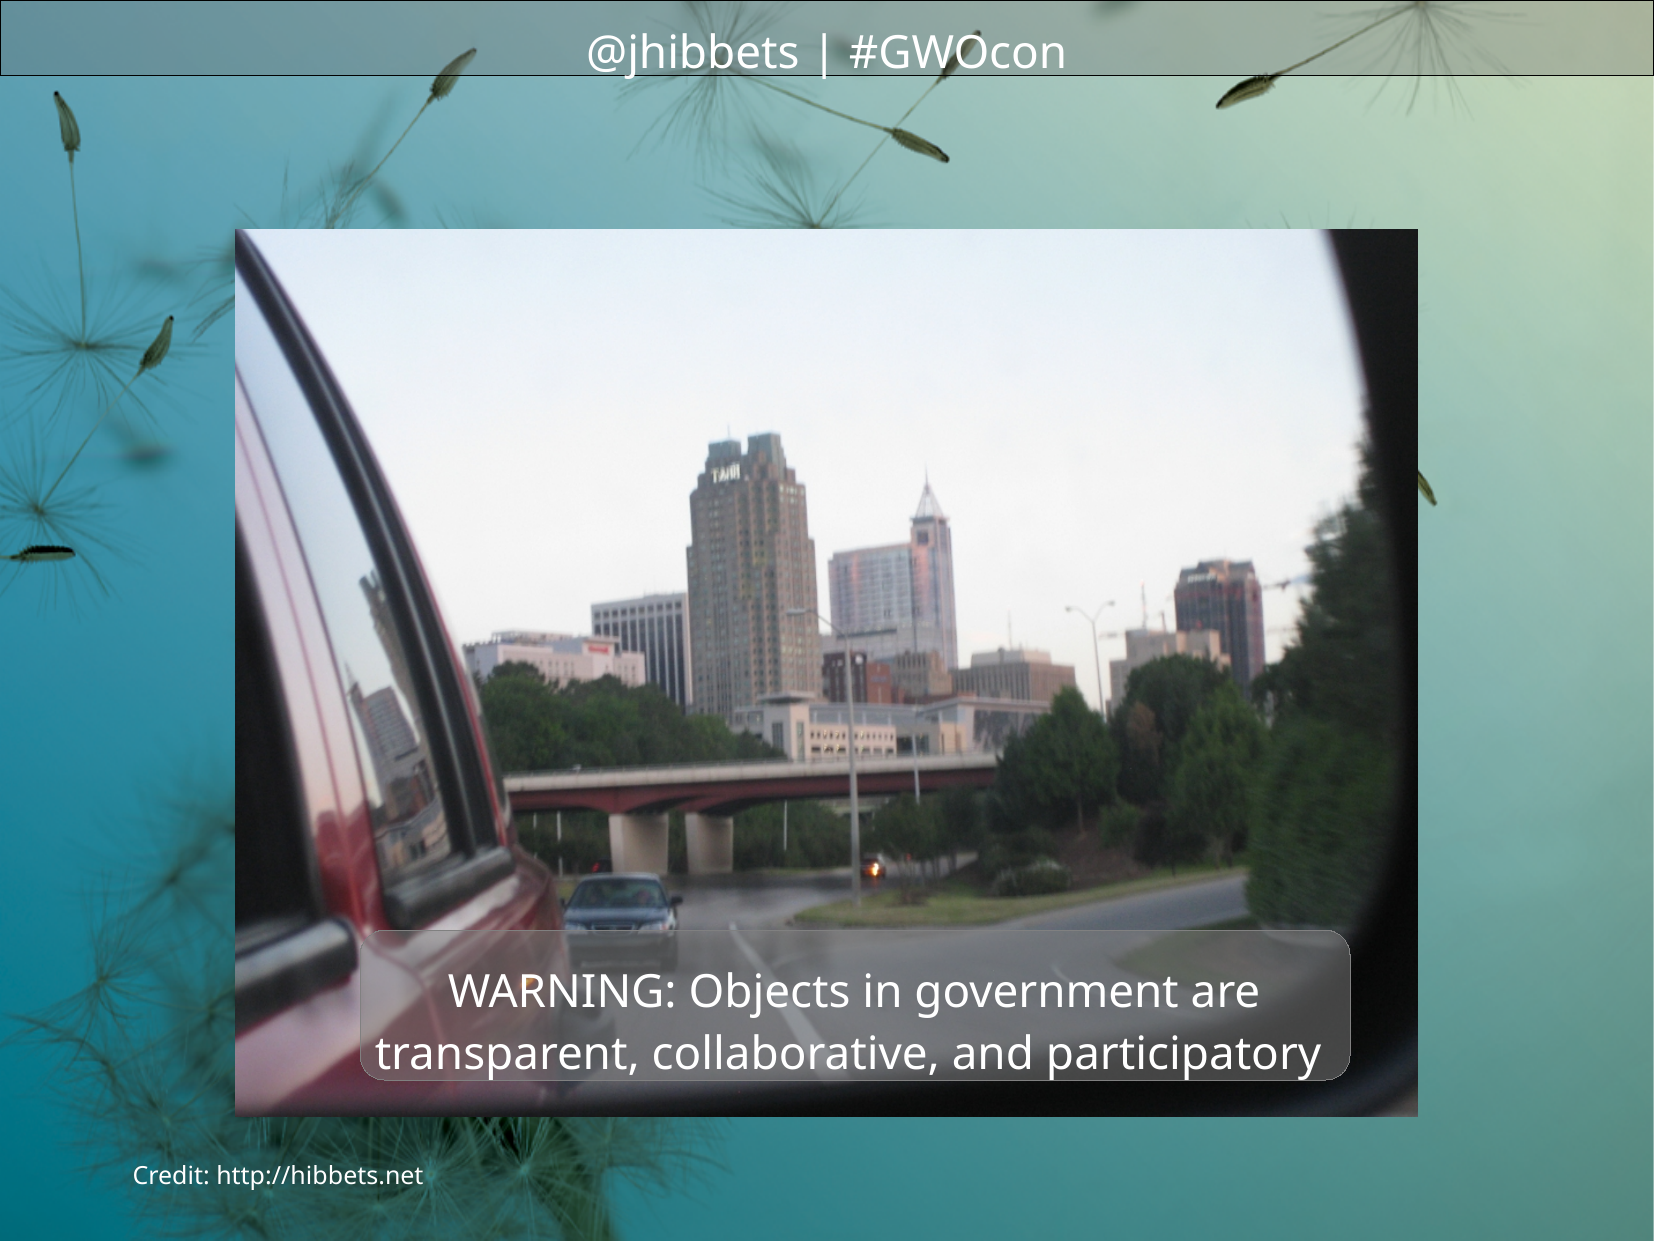

WARNING: Objects in government are transparent, collaborative, and participatory
Credit: http://hibbets.net